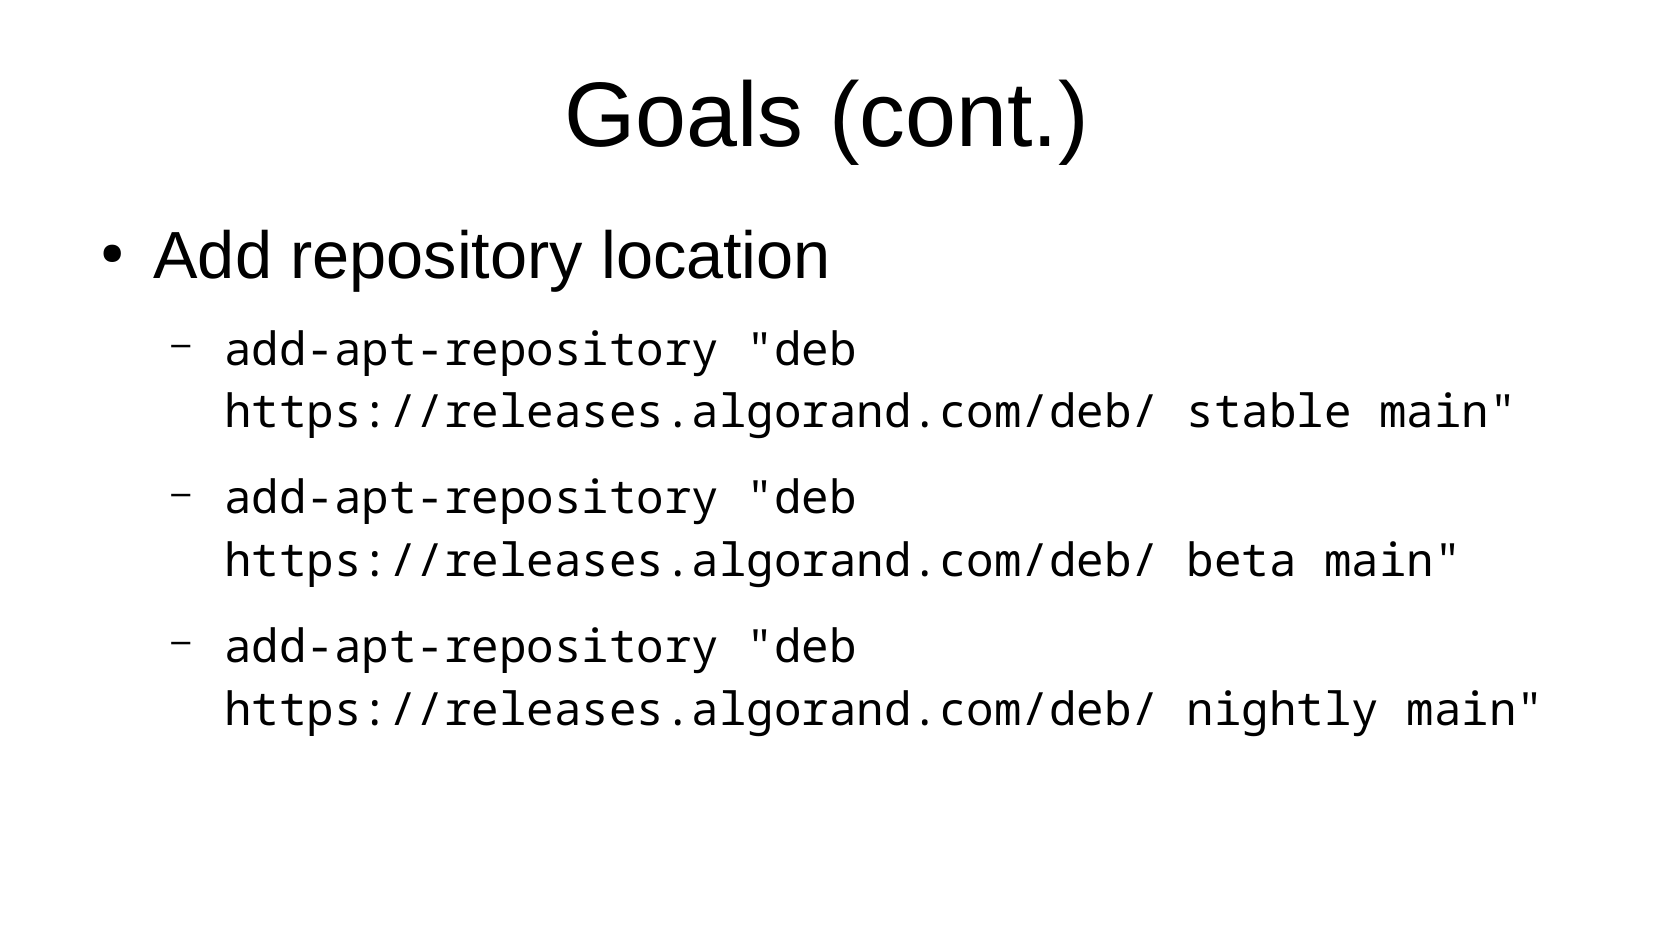

# Goals (cont.)
Add repository location
add-apt-repository "deb https://releases.algorand.com/deb/ stable main"
add-apt-repository "deb https://releases.algorand.com/deb/ beta main"
add-apt-repository "deb https://releases.algorand.com/deb/ nightly main"